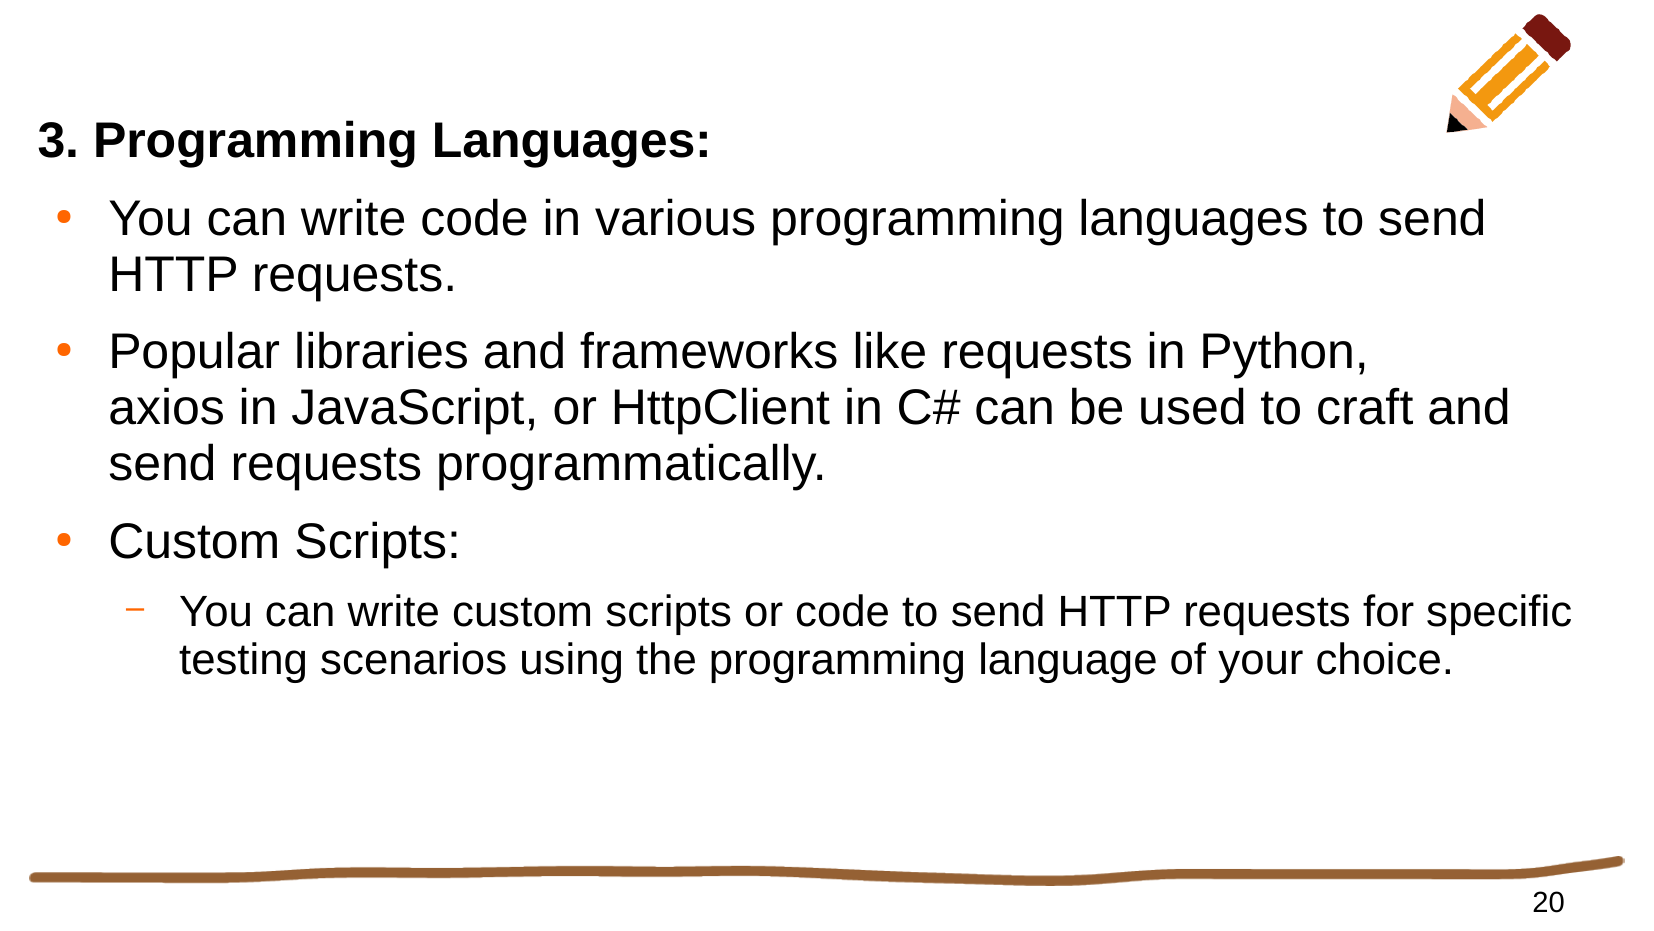

# 3. Programming Languages:
You can write code in various programming languages to send HTTP requests.
Popular libraries and frameworks like requests in Python, axios in JavaScript, or HttpClient in C# can be used to craft and send requests programmatically.
Custom Scripts:
You can write custom scripts or code to send HTTP requests for specific testing scenarios using the programming language of your choice.
20